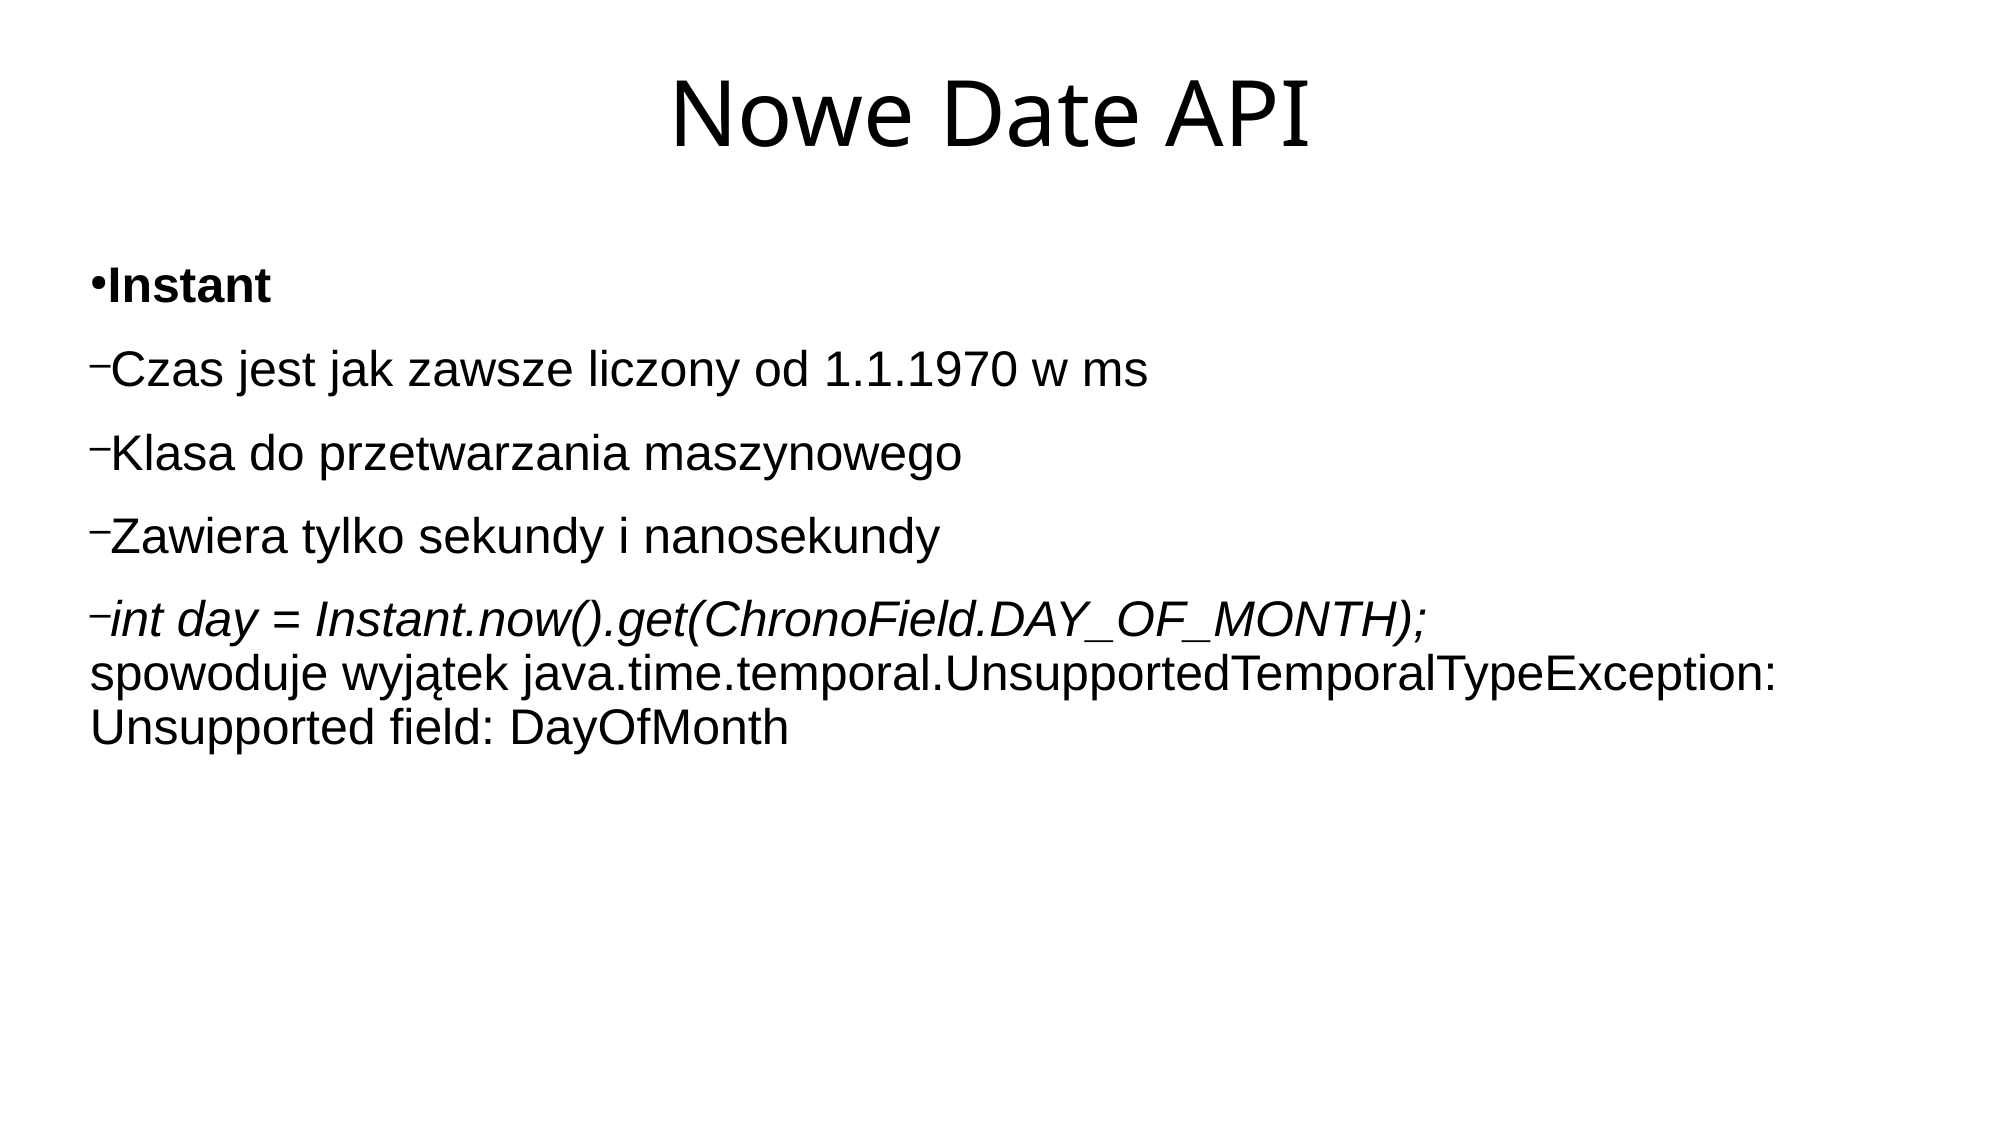

# Nowe Date API
Instant
Czas jest jak zawsze liczony od 1.1.1970 w ms
Klasa do przetwarzania maszynowego
Zawiera tylko sekundy i nanosekundy
int day = Instant.now().get(ChronoField.DAY_OF_MONTH);
spowoduje wyjątek java.time.temporal.UnsupportedTemporalTypeException: Unsupported field: DayOfMonth